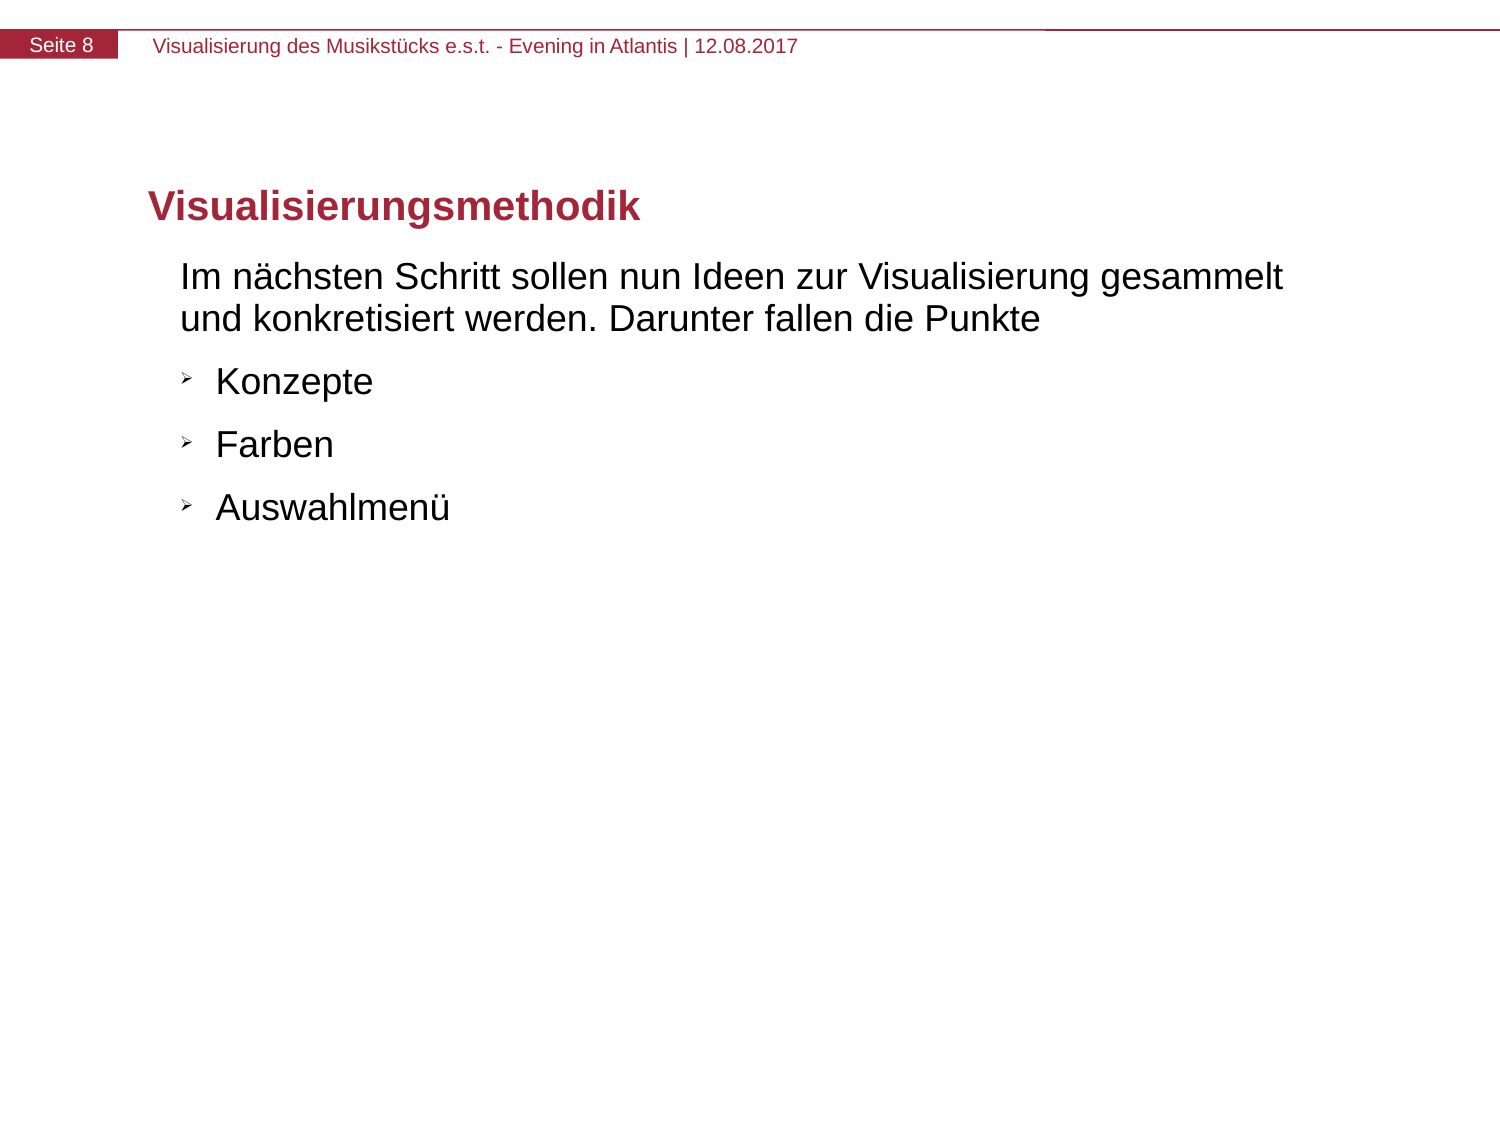

# Visualisierungsmethodik
Im nächsten Schritt sollen nun Ideen zur Visualisierung gesammelt und konkretisiert werden. Darunter fallen die Punkte
Konzepte
Farben
Auswahlmenü